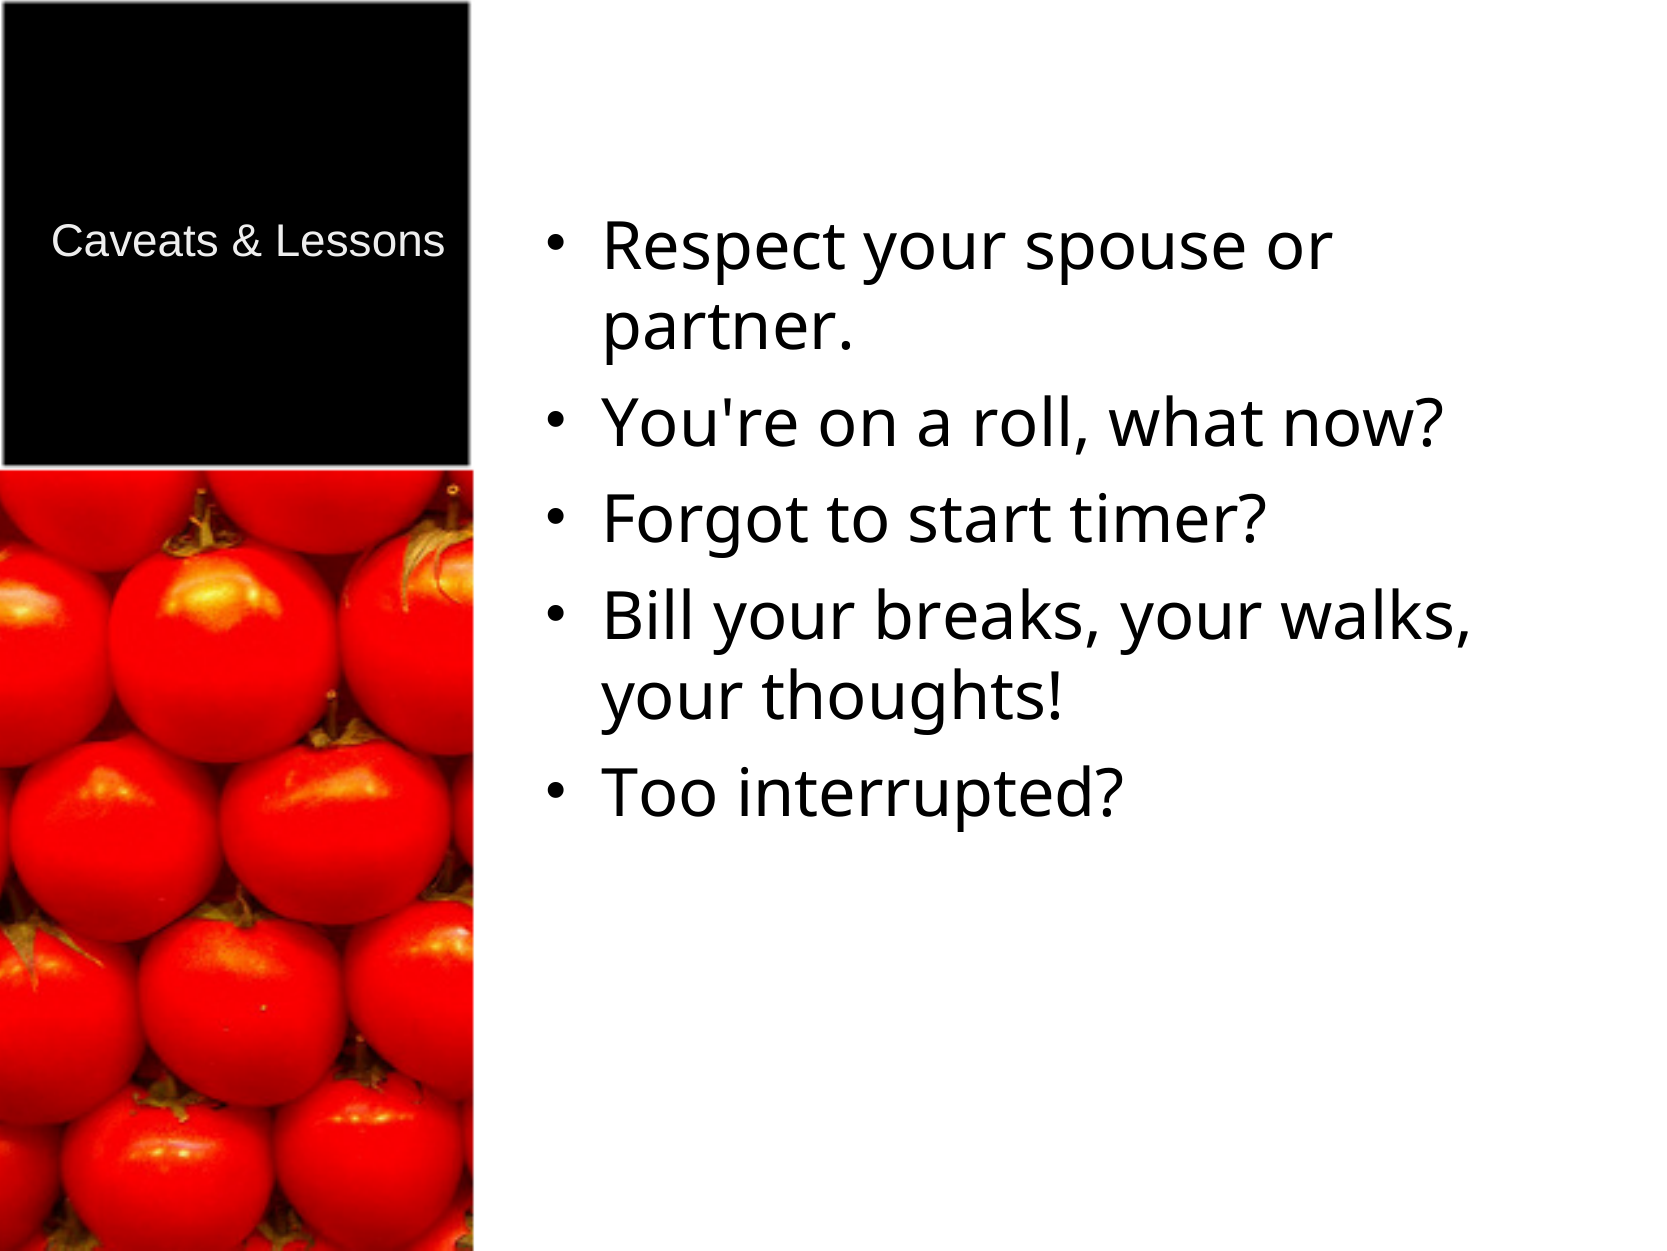

# Respect your spouse or partner.
You're on a roll, what now?
Forgot to start timer?
Bill your breaks, your walks, your thoughts!
Too interrupted?
Caveats & Lessons